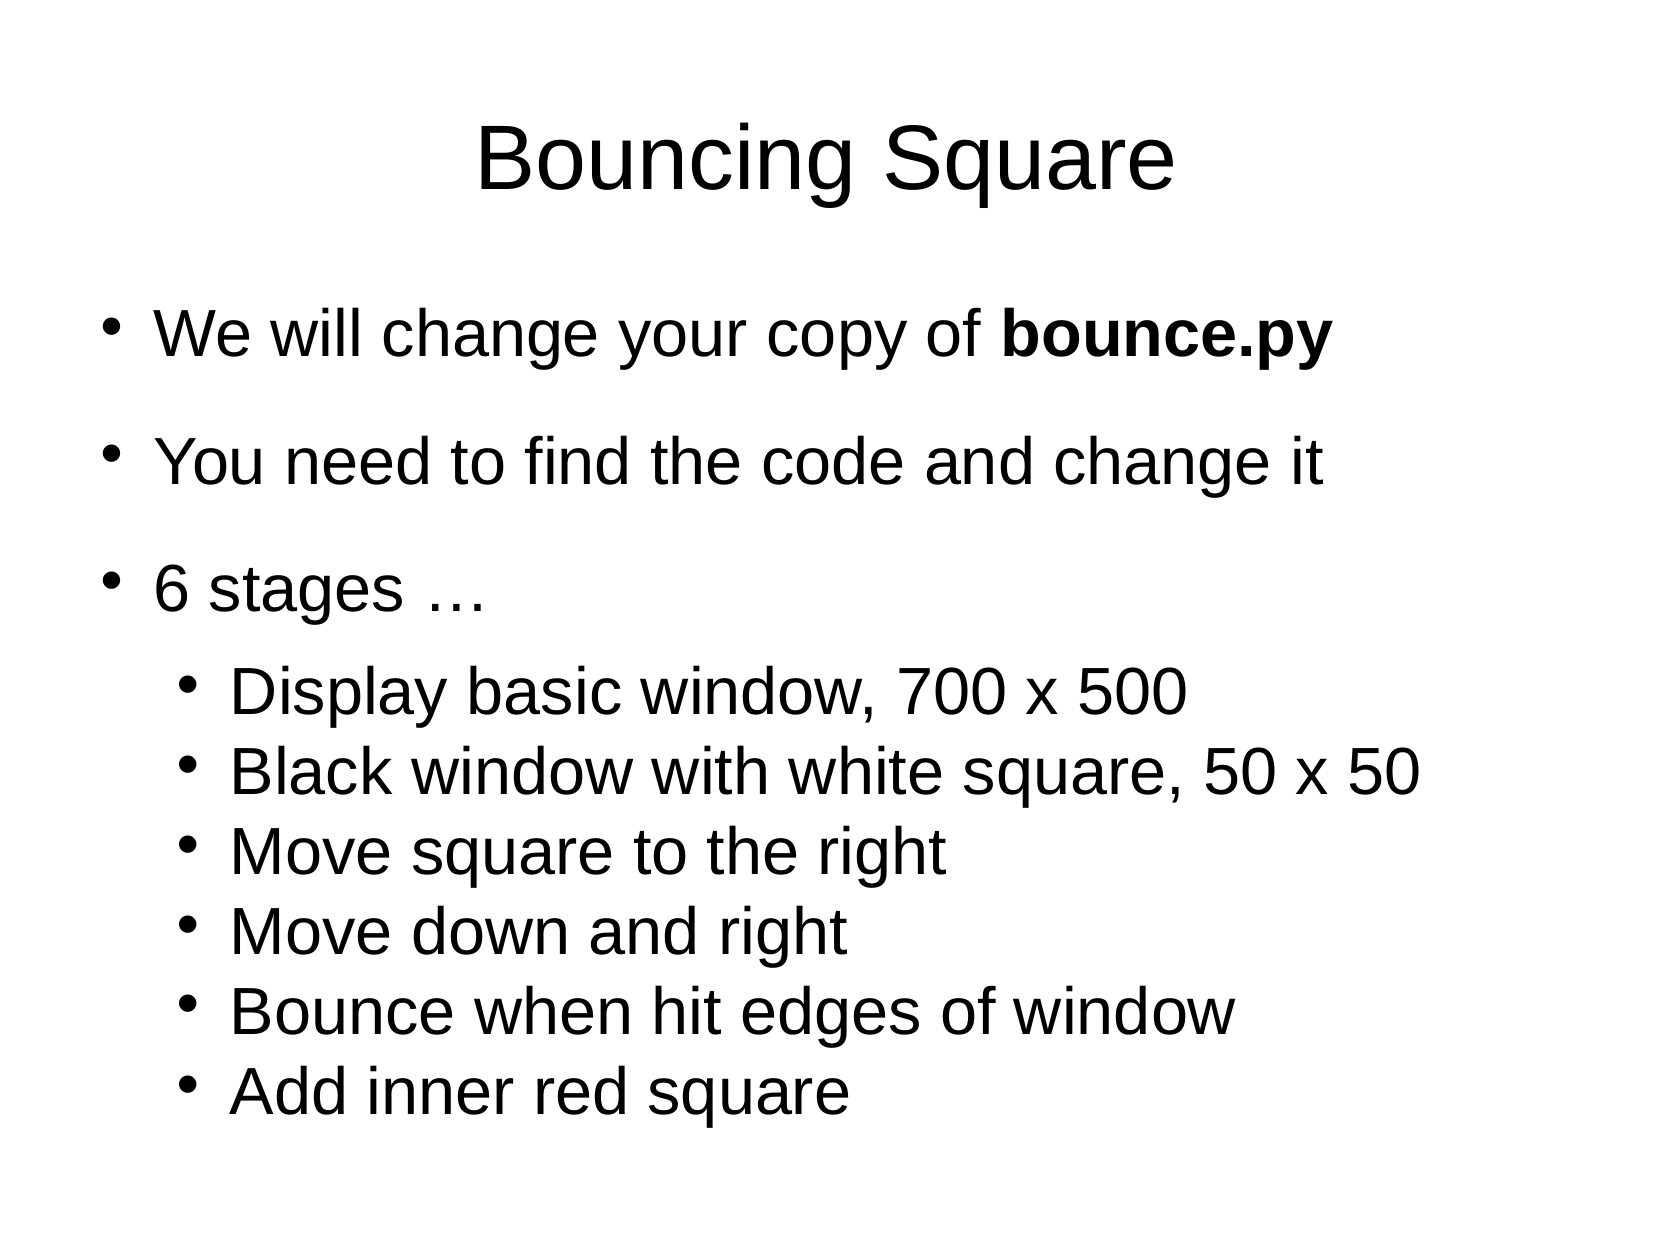

Bouncing Square
We will change your copy of bounce.py
You need to find the code and change it
6 stages …
Display basic window, 700 x 500
Black window with white square, 50 x 50
Move square to the right
Move down and right
Bounce when hit edges of window
Add inner red square